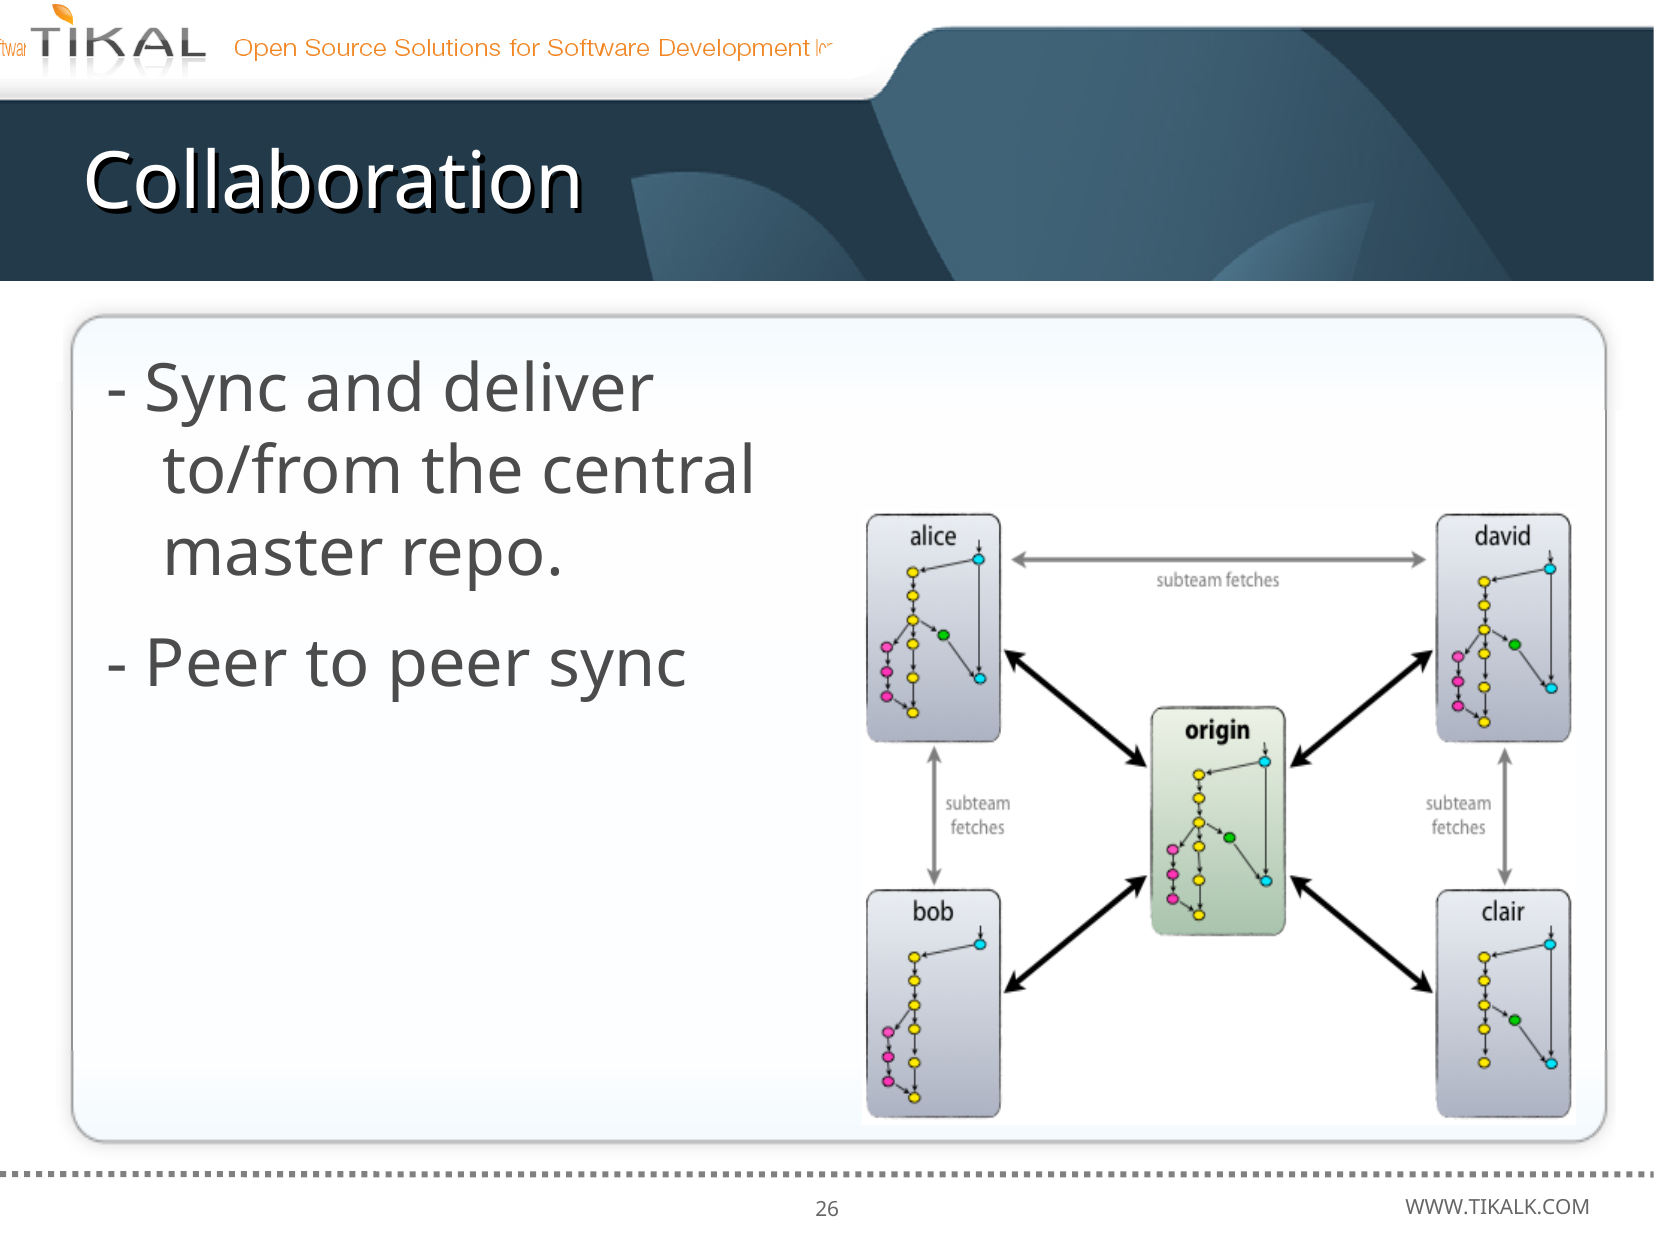

# Collaboration
- Sync and deliver to/from the central master repo.
- Peer to peer sync